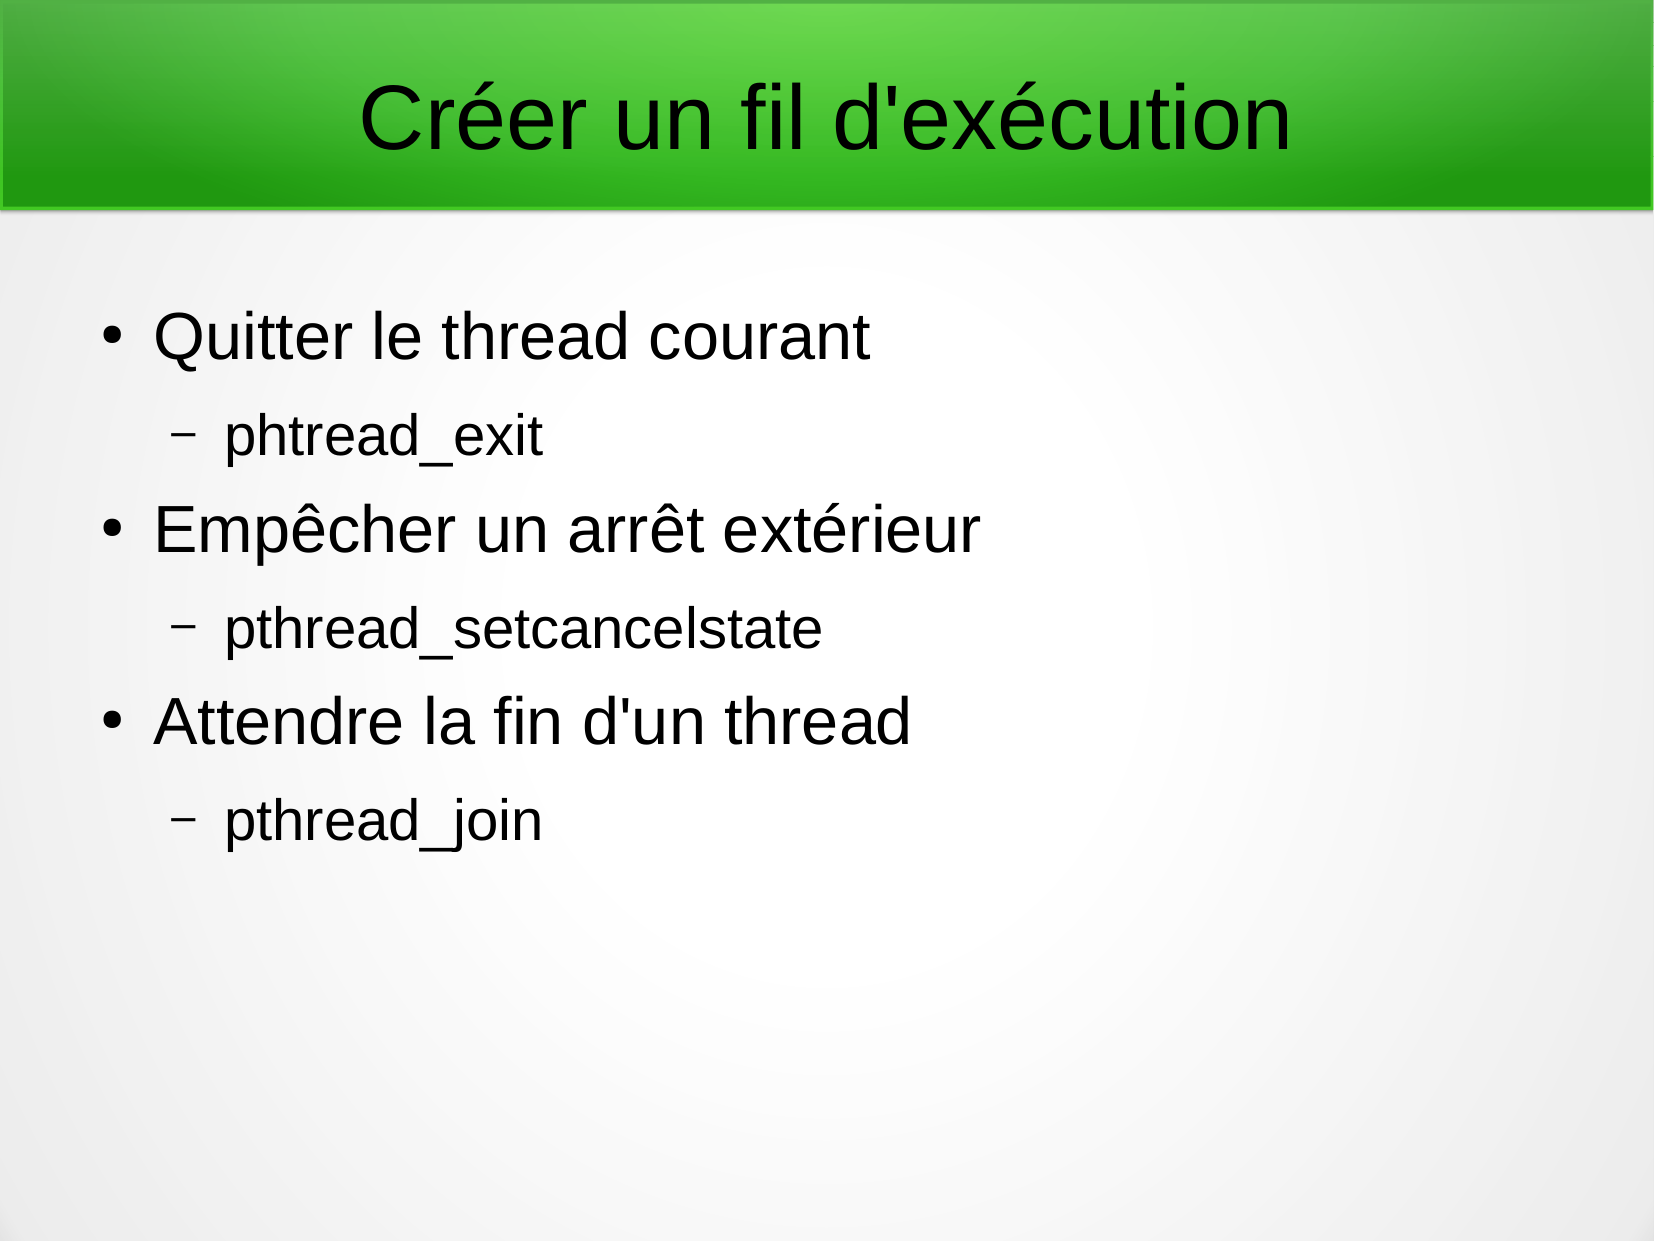

# Créer un fil d'exécution
Quitter le thread courant
phtread_exit
Empêcher un arrêt extérieur
pthread_setcancelstate
Attendre la fin d'un thread
pthread_join